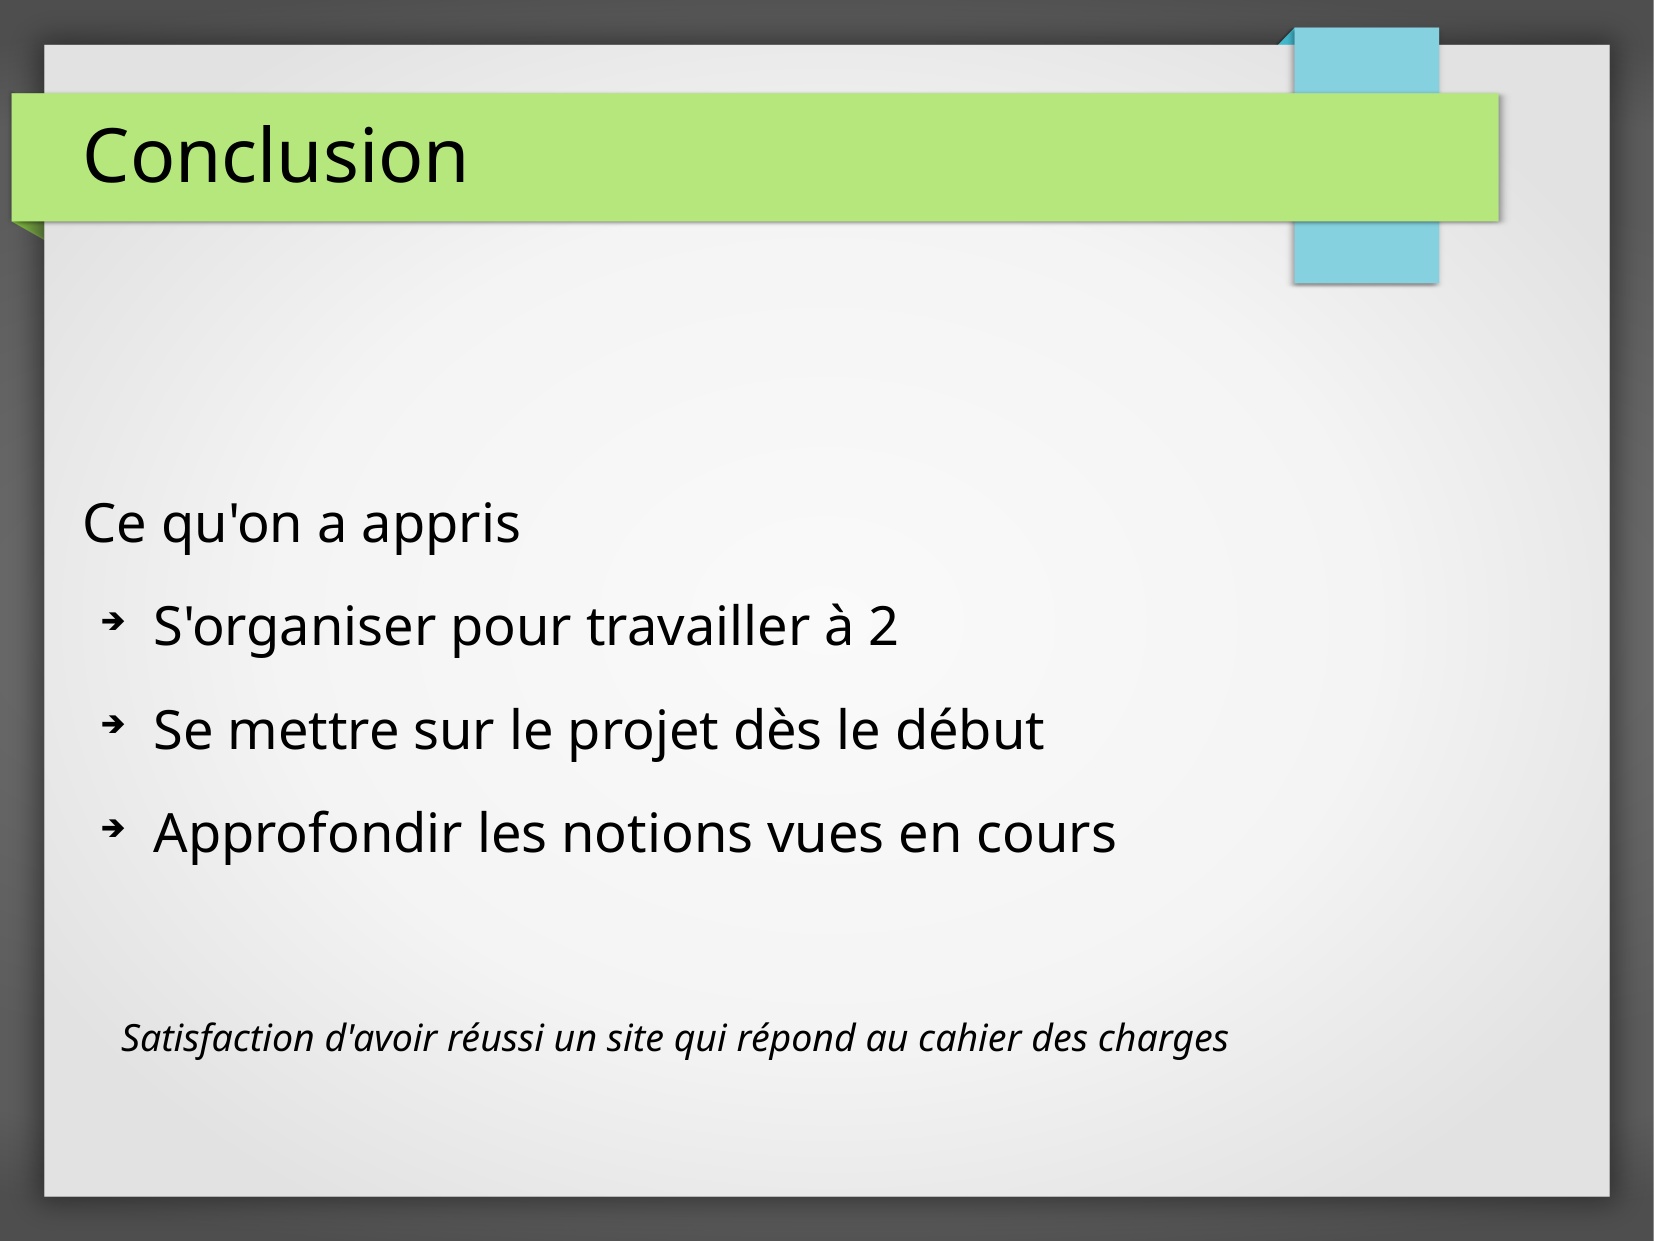

# Conclusion
Ce qu'on a appris
S'organiser pour travailler à 2
Se mettre sur le projet dès le début
Approfondir les notions vues en cours
Satisfaction d'avoir réussi un site qui répond au cahier des charges